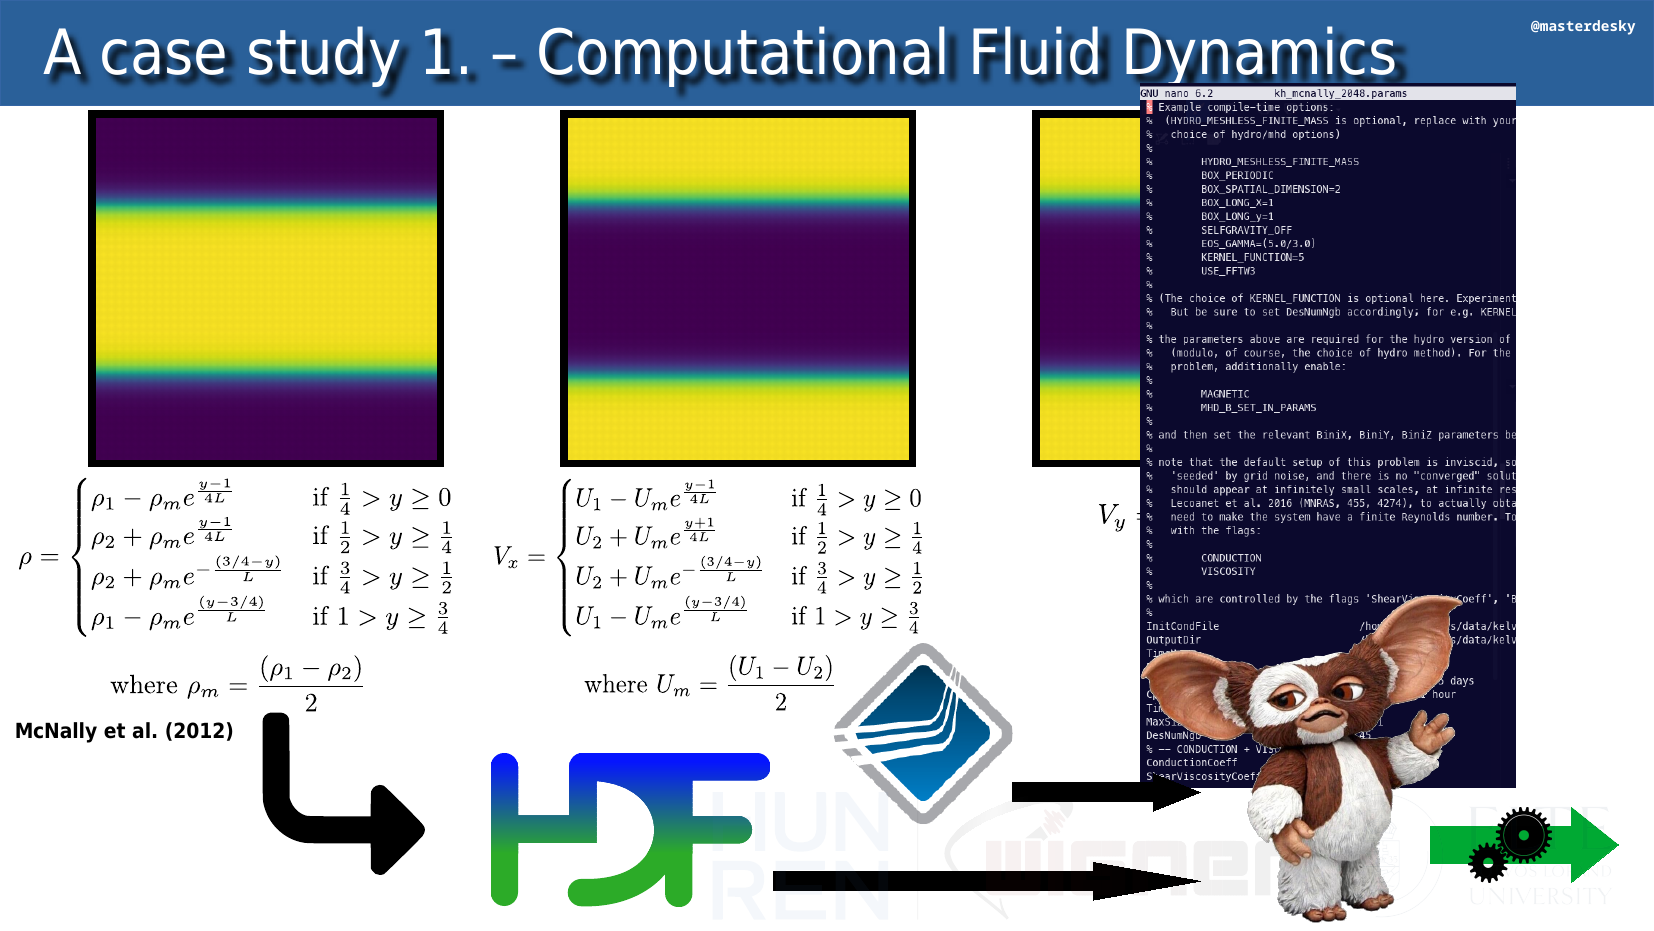

# A case study 1. – Computational Fluid Dynamics
@masterdesky
McNally et al. (2012)